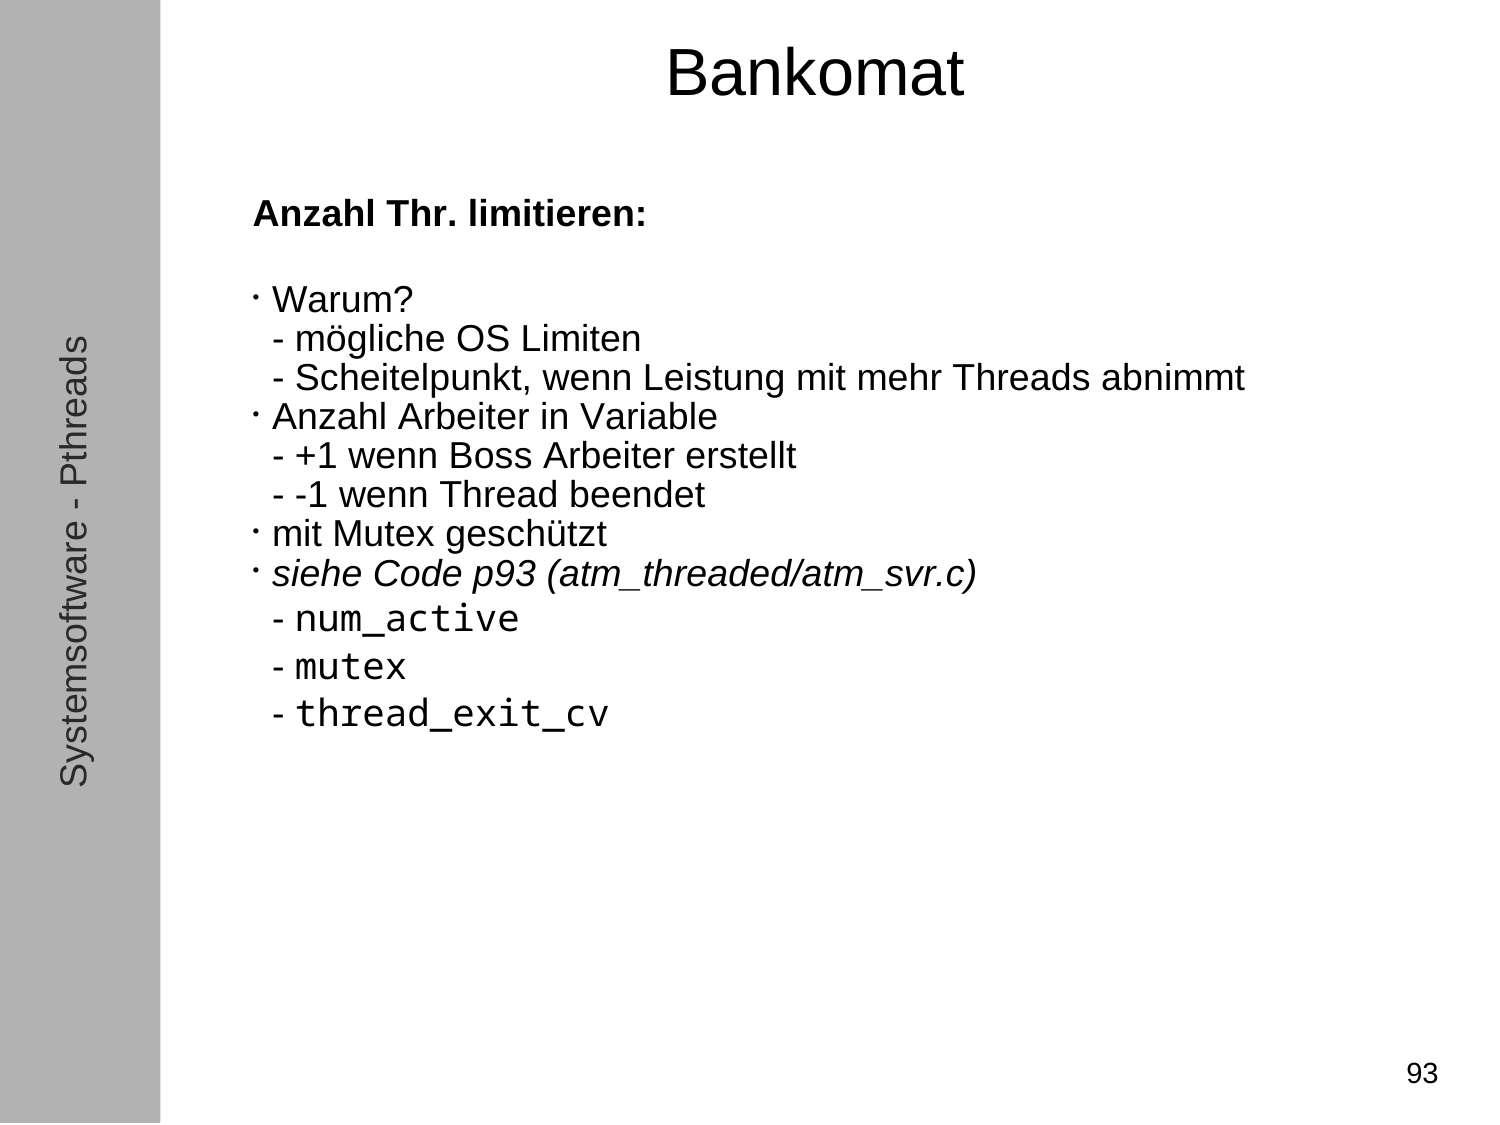

Bankomat
Anzahl Thr. limitieren:
Warum?
- mögliche OS Limiten
- Scheitelpunkt, wenn Leistung mit mehr Threads abnimmt
Anzahl Arbeiter in Variable
- +1 wenn Boss Arbeiter erstellt
- -1 wenn Thread beendet
mit Mutex geschützt
siehe Code p93 (atm_threaded/atm_svr.c)
- num_active
- mutex
- thread_exit_cv
Systemsoftware - Pthreads